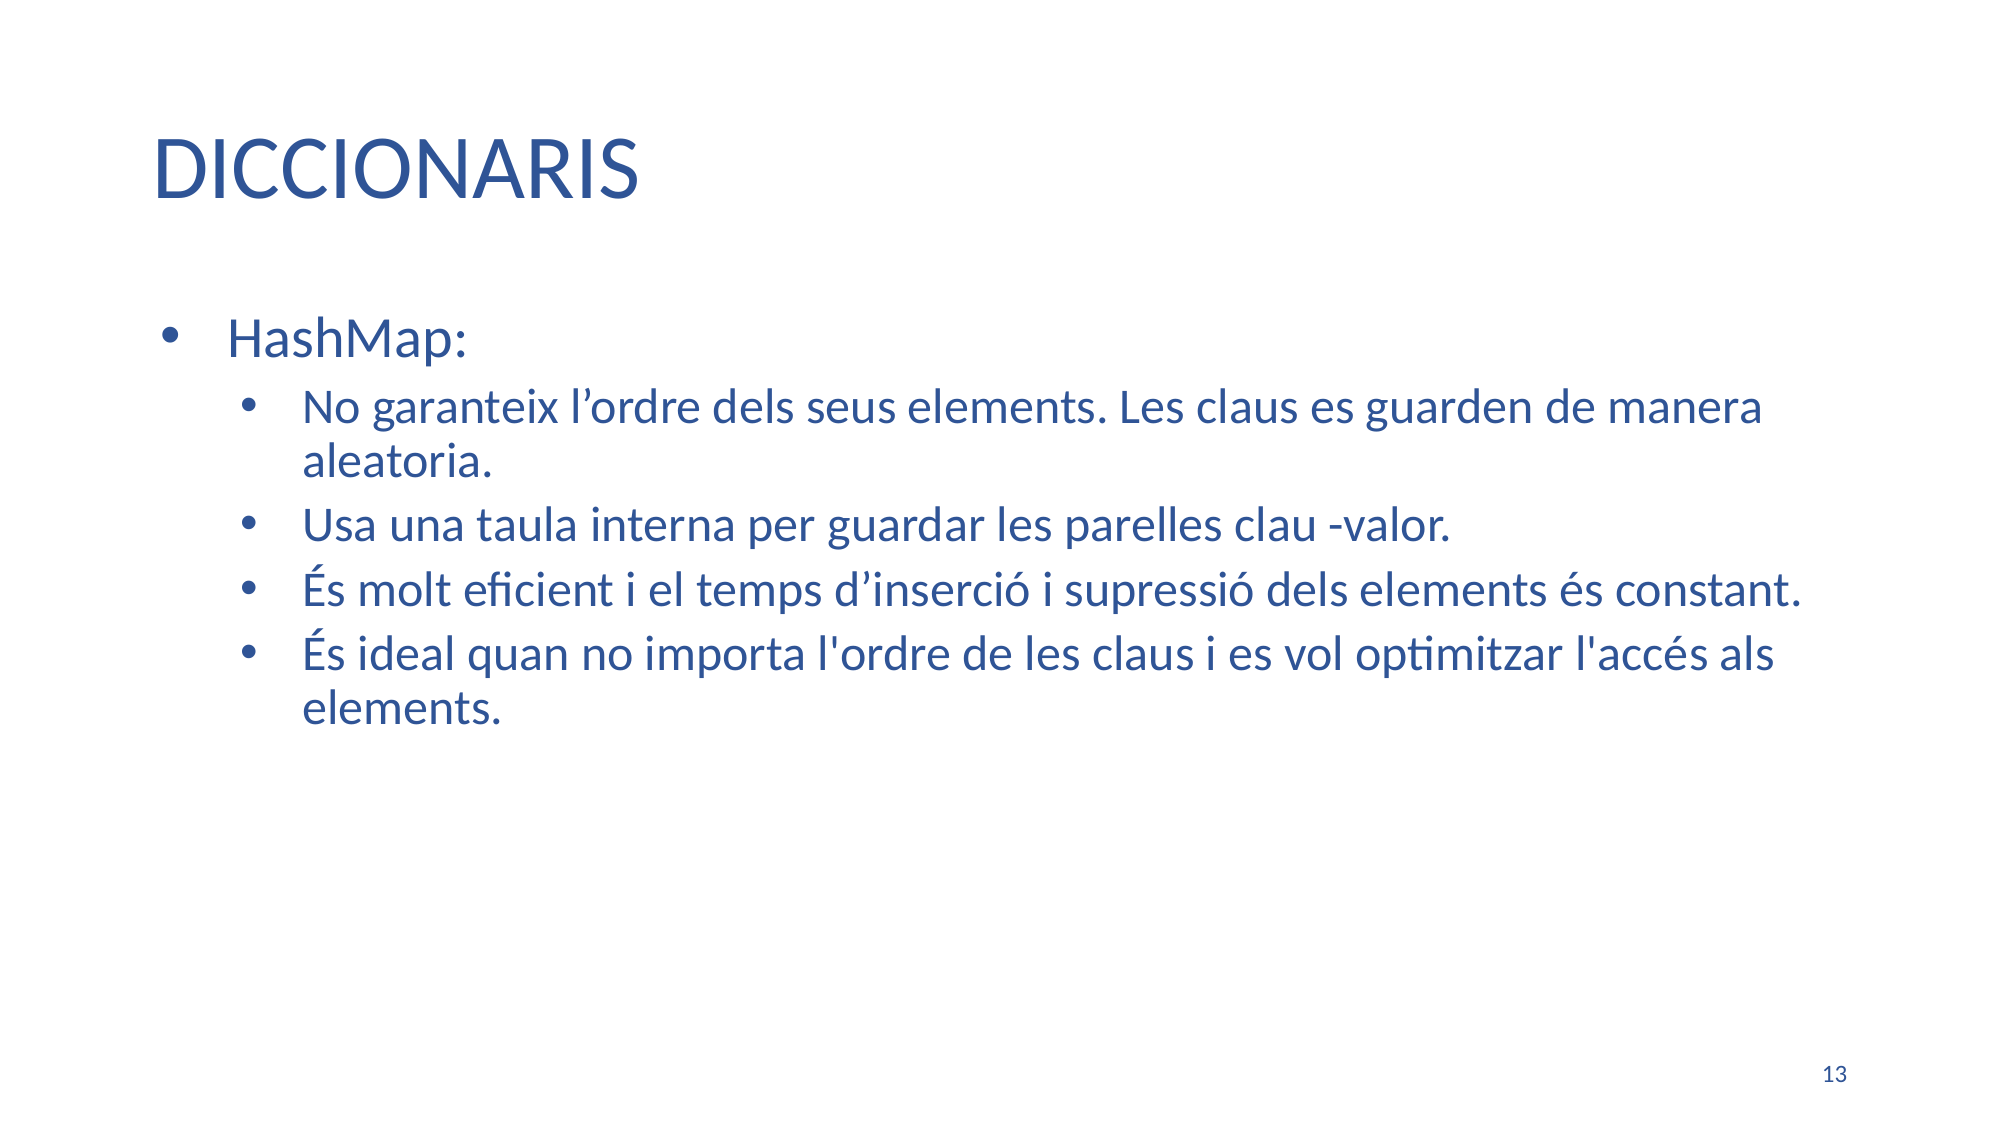

# DICCIONARIS
HashMap:
No garanteix l’ordre dels seus elements. Les claus es guarden de manera aleatoria.
Usa una taula interna per guardar les parelles clau -valor.
És molt eficient i el temps d’inserció i supressió dels elements és constant.
És ideal quan no importa l'ordre de les claus i es vol optimitzar l'accés als elements.